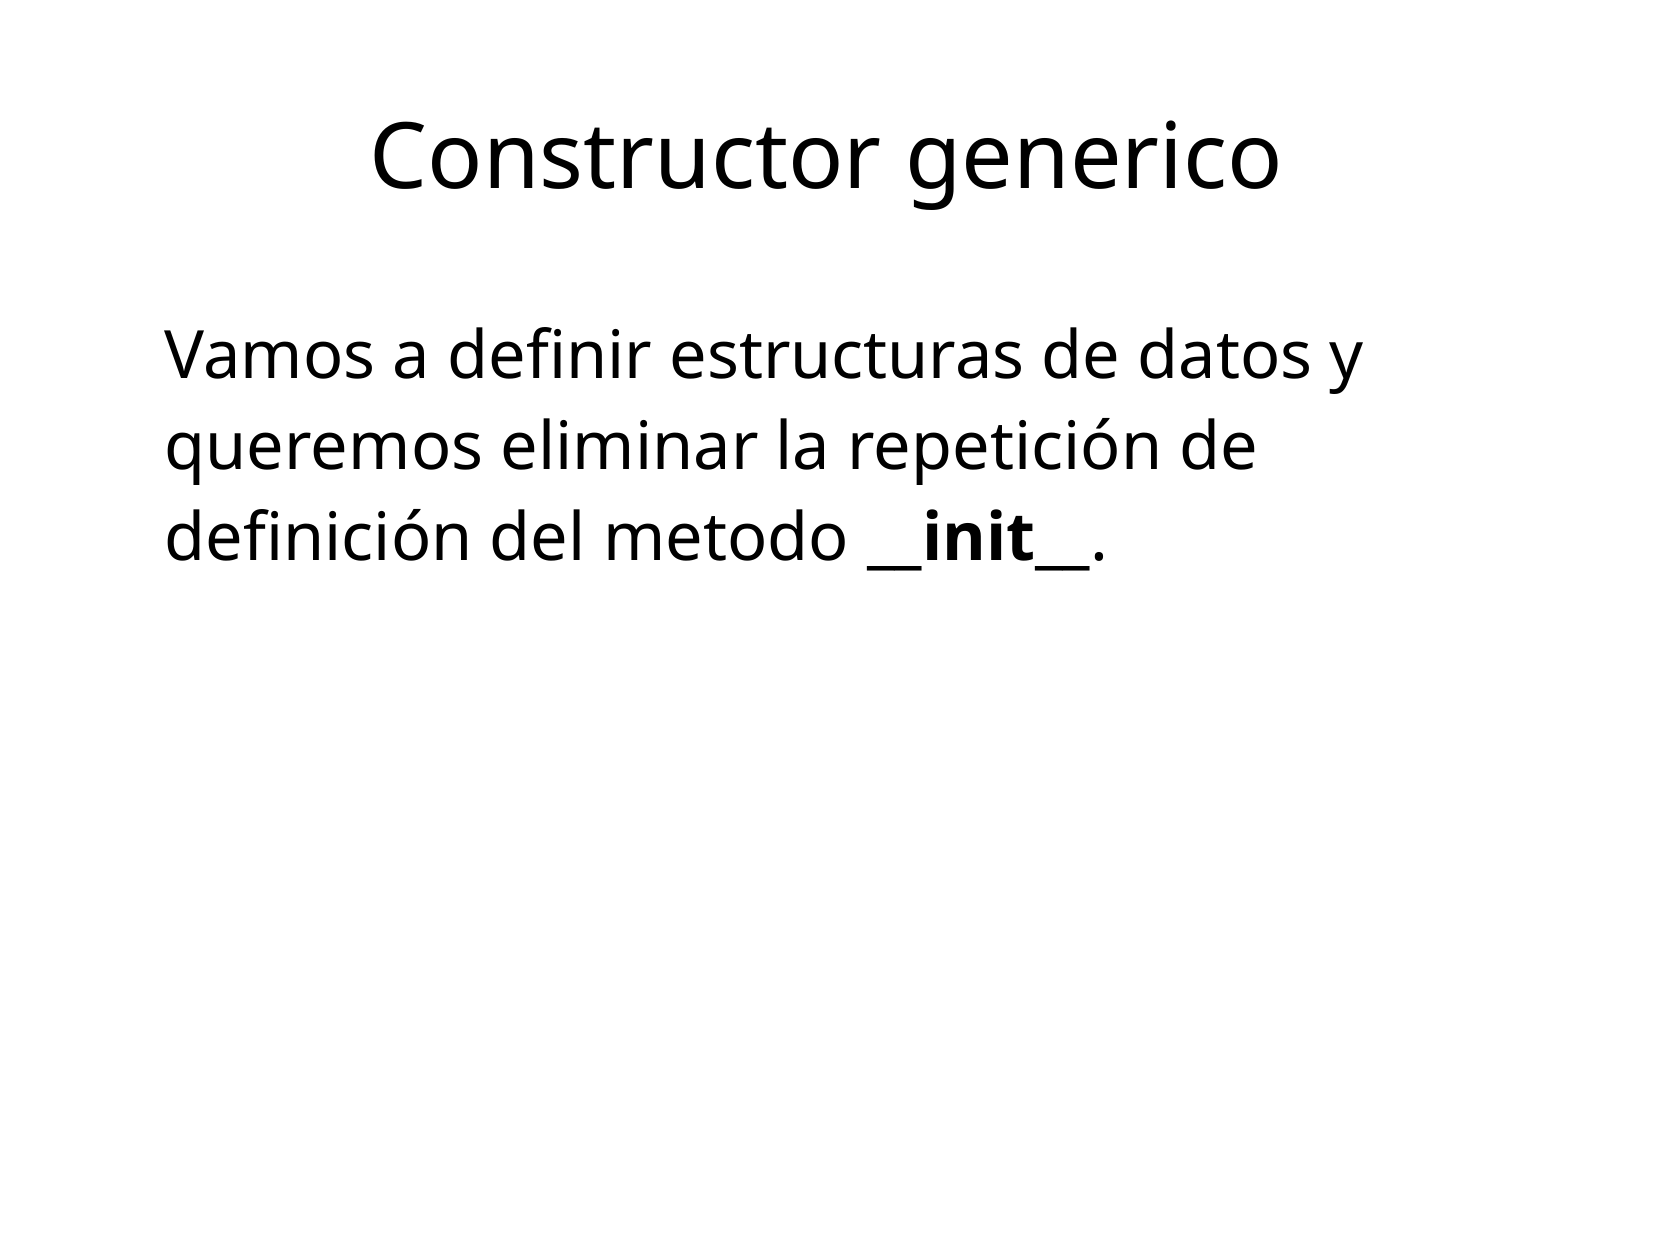

# Constructor generico
Vamos a definir estructuras de datos y queremos eliminar la repetición de definición del metodo __init__.